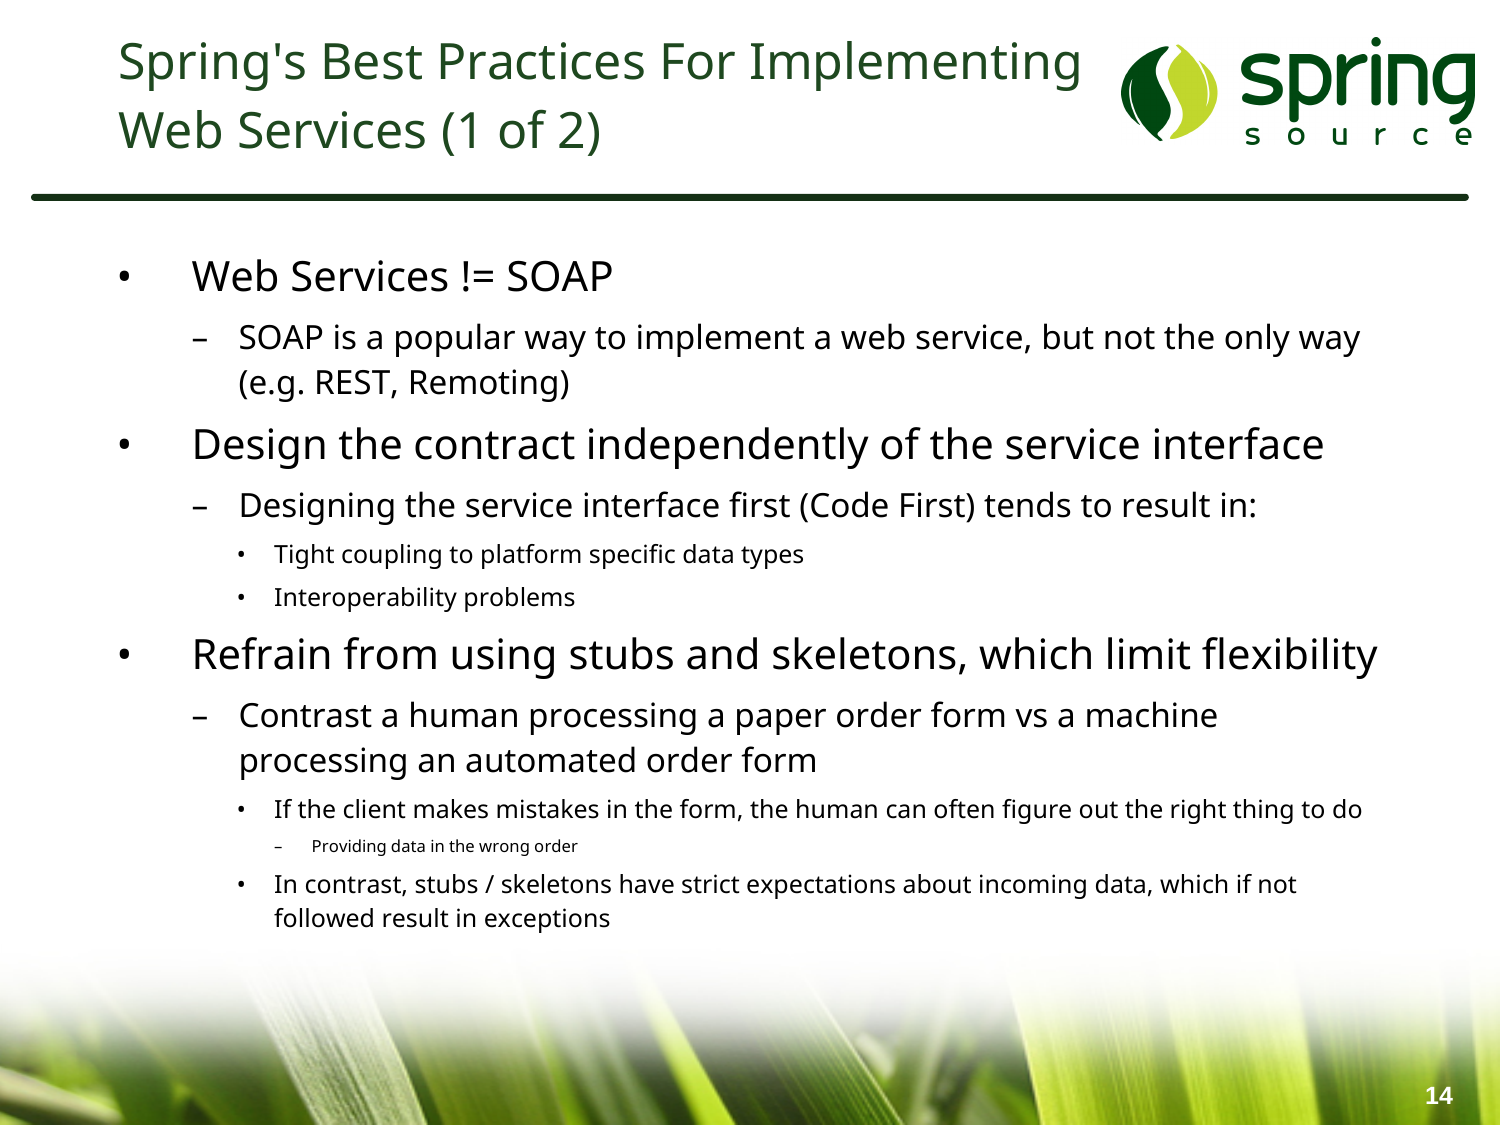

# Spring's Best Practices For Implementing Web Services (1 of 2)
Web Services != SOAP
SOAP is a popular way to implement a web service, but not the only way (e.g. REST, Remoting)
Design the contract independently of the service interface
Designing the service interface first (Code First) tends to result in:
Tight coupling to platform specific data types
Interoperability problems
Refrain from using stubs and skeletons, which limit flexibility
Contrast a human processing a paper order form vs a machine processing an automated order form
If the client makes mistakes in the form, the human can often figure out the right thing to do
Providing data in the wrong order
In contrast, stubs / skeletons have strict expectations about incoming data, which if not followed result in exceptions